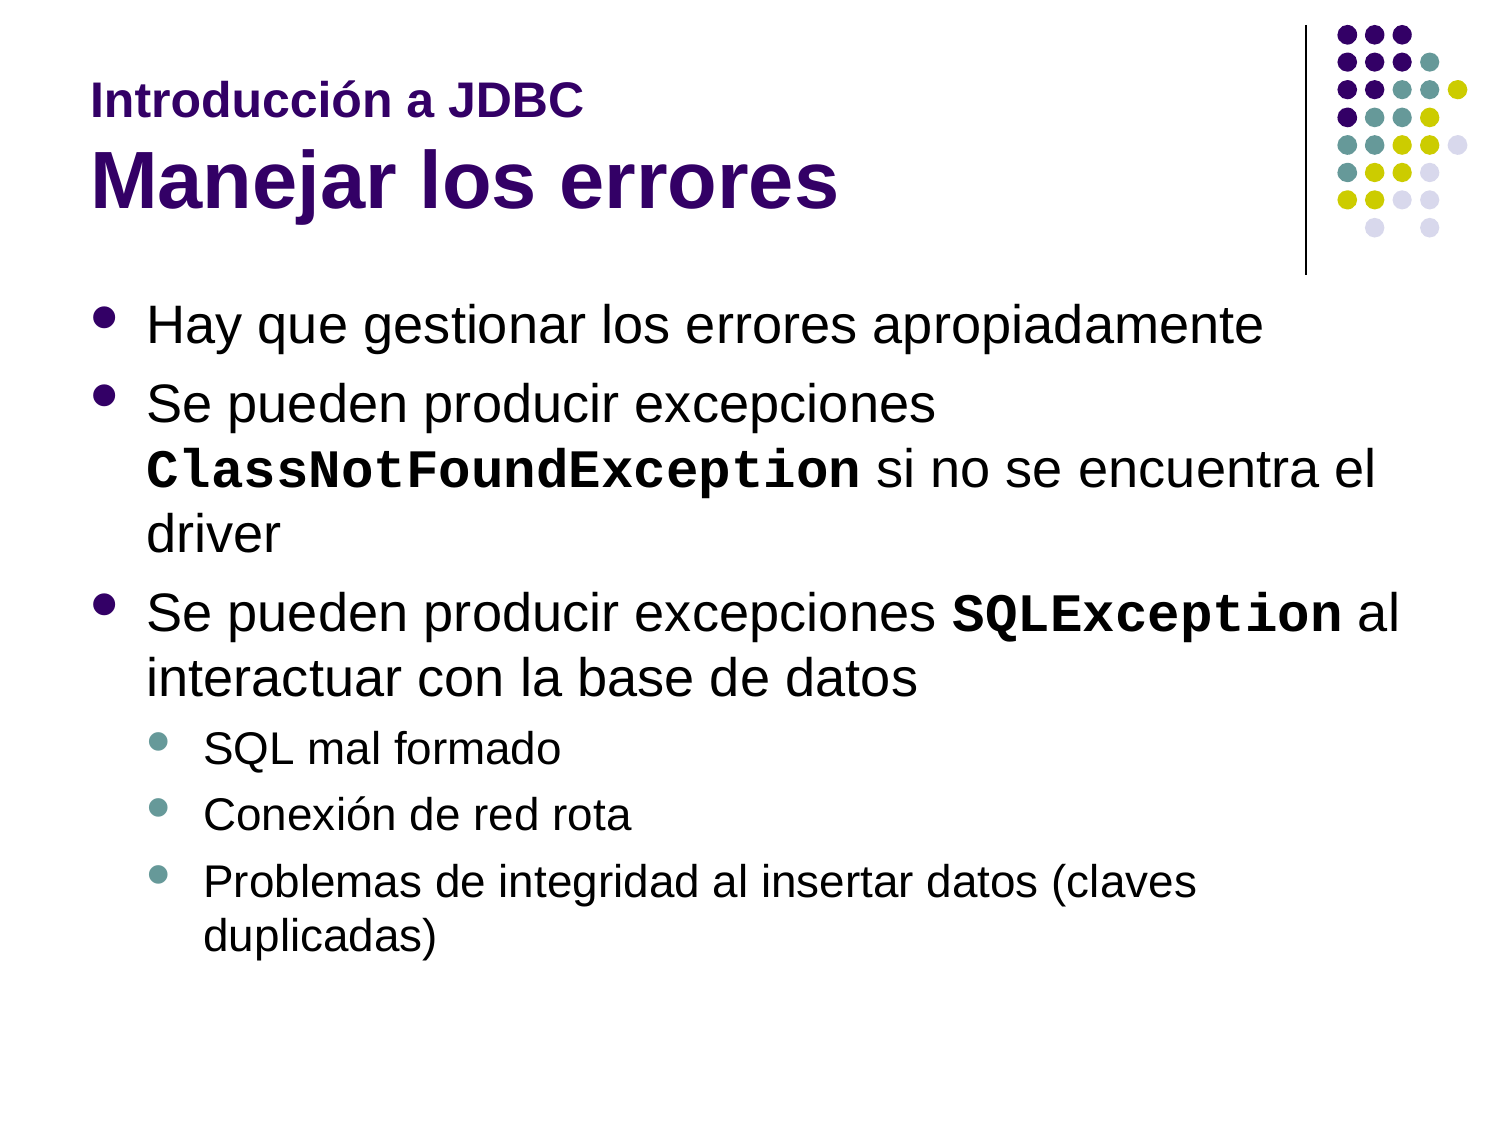

# Introducción a JDBC Manejar los errores
Hay que gestionar los errores apropiadamente
Se pueden producir excepciones ClassNotFoundException si no se encuentra el driver
Se pueden producir excepciones SQLException al interactuar con la base de datos
SQL mal formado
Conexión de red rota
Problemas de integridad al insertar datos (claves duplicadas)